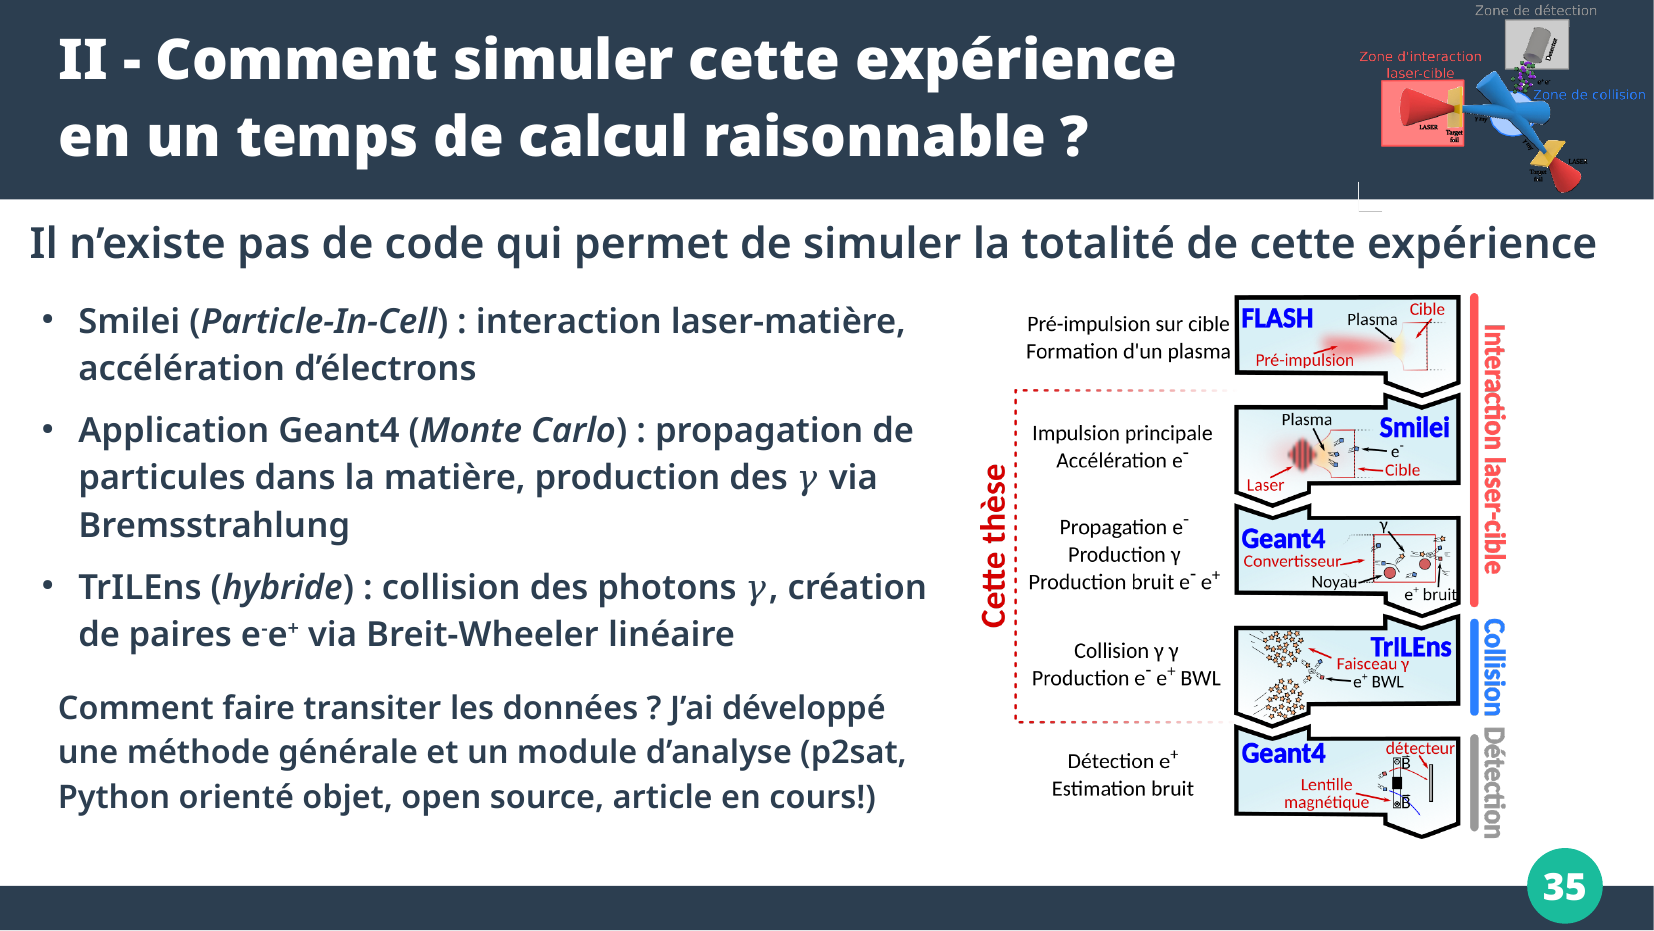

# II - Comment simuler cette expérience en un temps de calcul raisonnable ?
Il n’existe pas de code qui permet de simuler la totalité de cette expérience
Smilei (Particle-In-Cell) : interaction laser-matière, accélération d’électrons
Application Geant4 (Monte Carlo) : propagation de particules dans la matière, production des 𝛾 via Bremsstrahlung
TrILEns (hybride) : collision des photons 𝛾, création de paires e-e+ via Breit-Wheeler linéaire
Comment faire transiter les données ? J’ai développé une méthode générale et un module d’analyse (p2sat, Python orienté objet, open source, article en cours!)